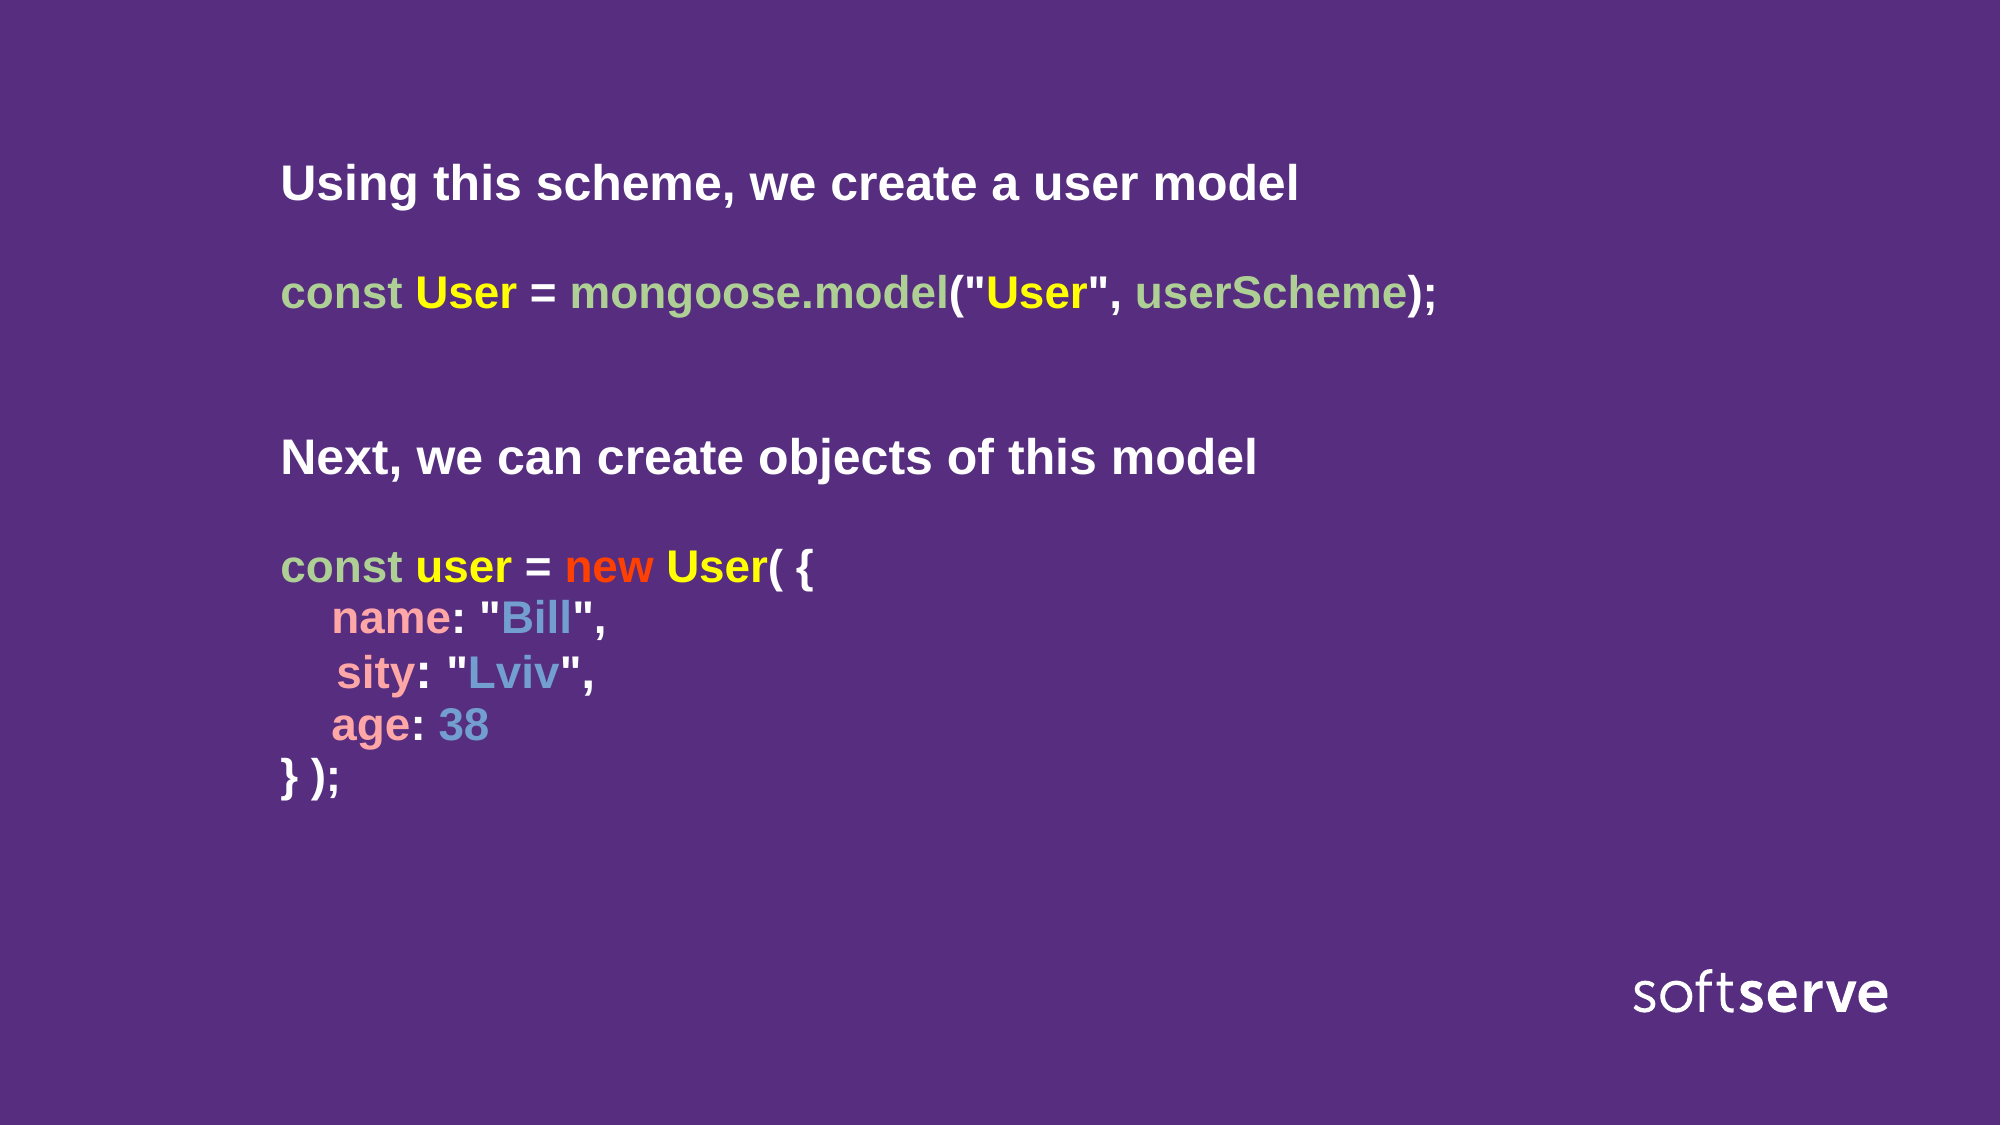

Using this scheme, we create a user model
const User = mongoose.model("User", userScheme);
Next, we can create objects of this model
const user = new User( {
 name: "Bill",
 sity: "Lviv",
 age: 38
} );